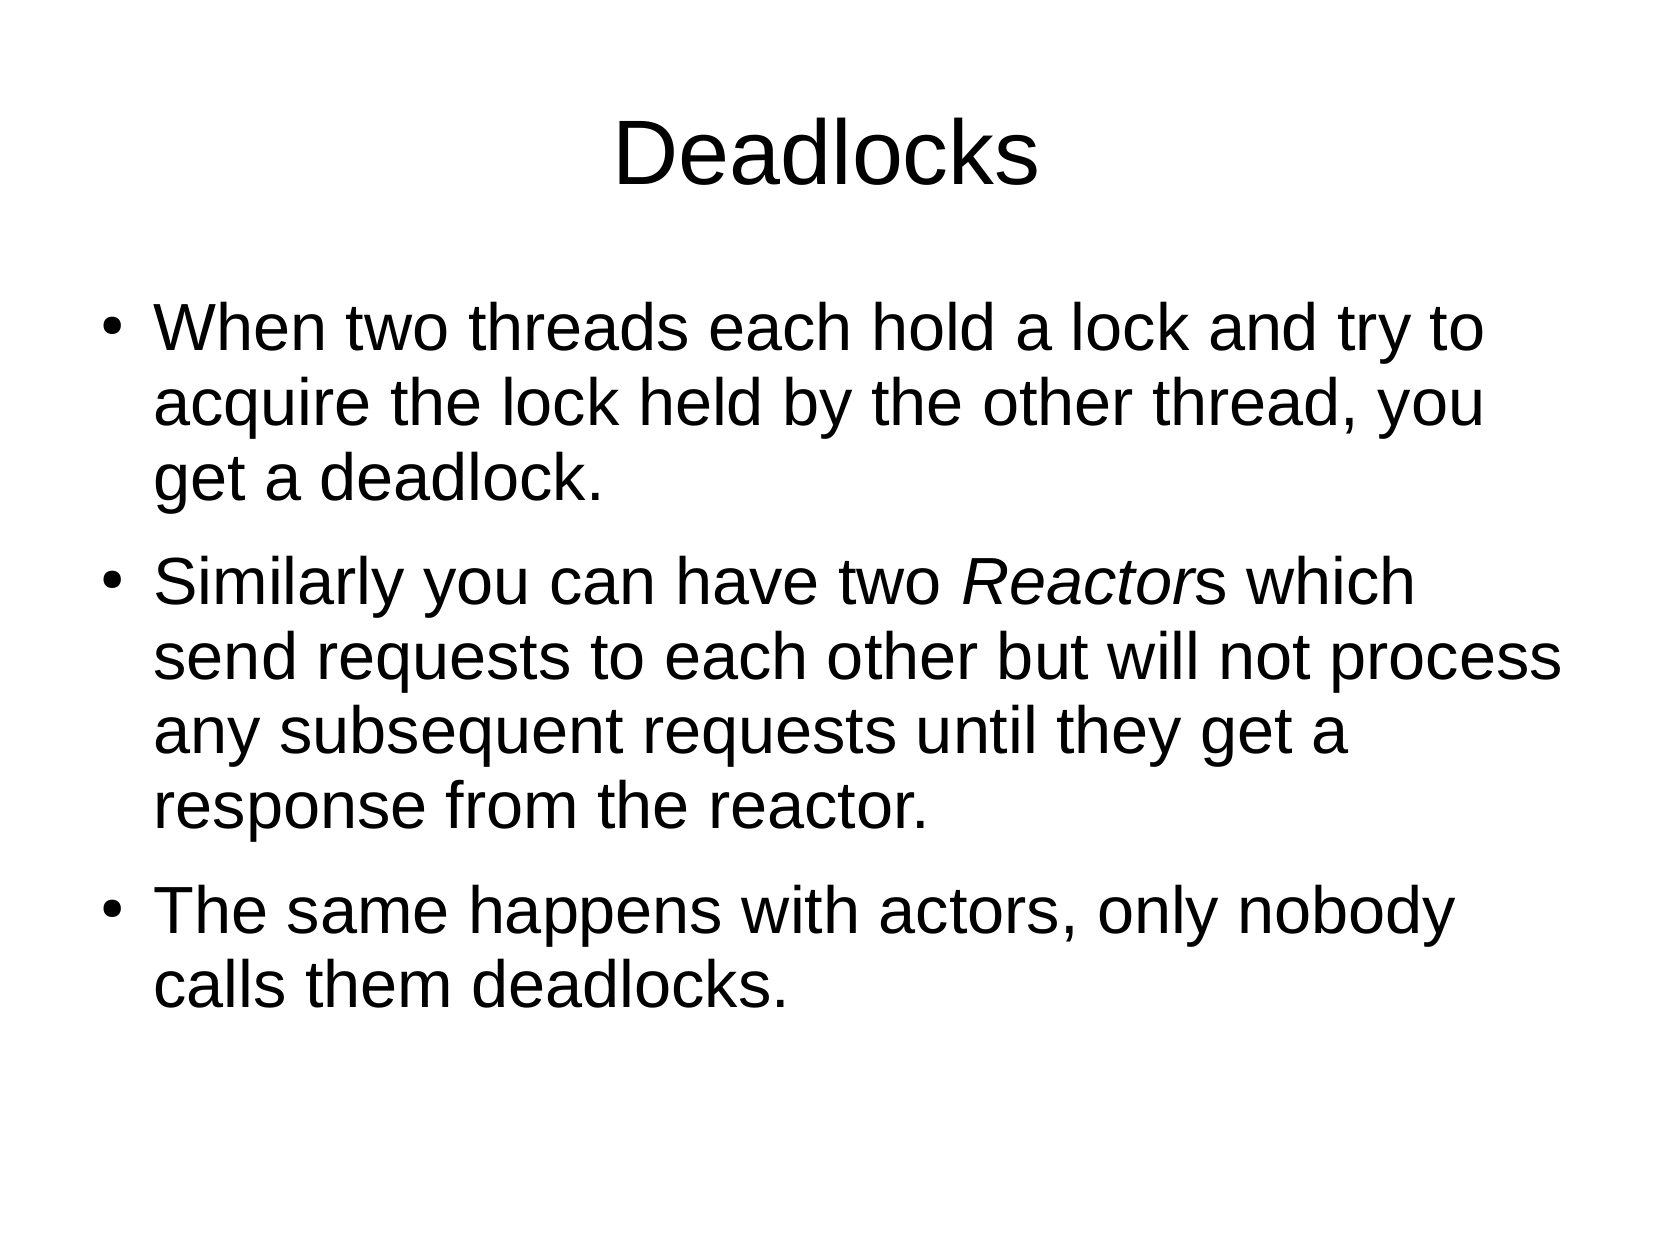

# Deadlocks
When two threads each hold a lock and try to acquire the lock held by the other thread, you get a deadlock.
Similarly you can have two Reactors which send requests to each other but will not process any subsequent requests until they get a response from the reactor.
The same happens with actors, only nobody calls them deadlocks.